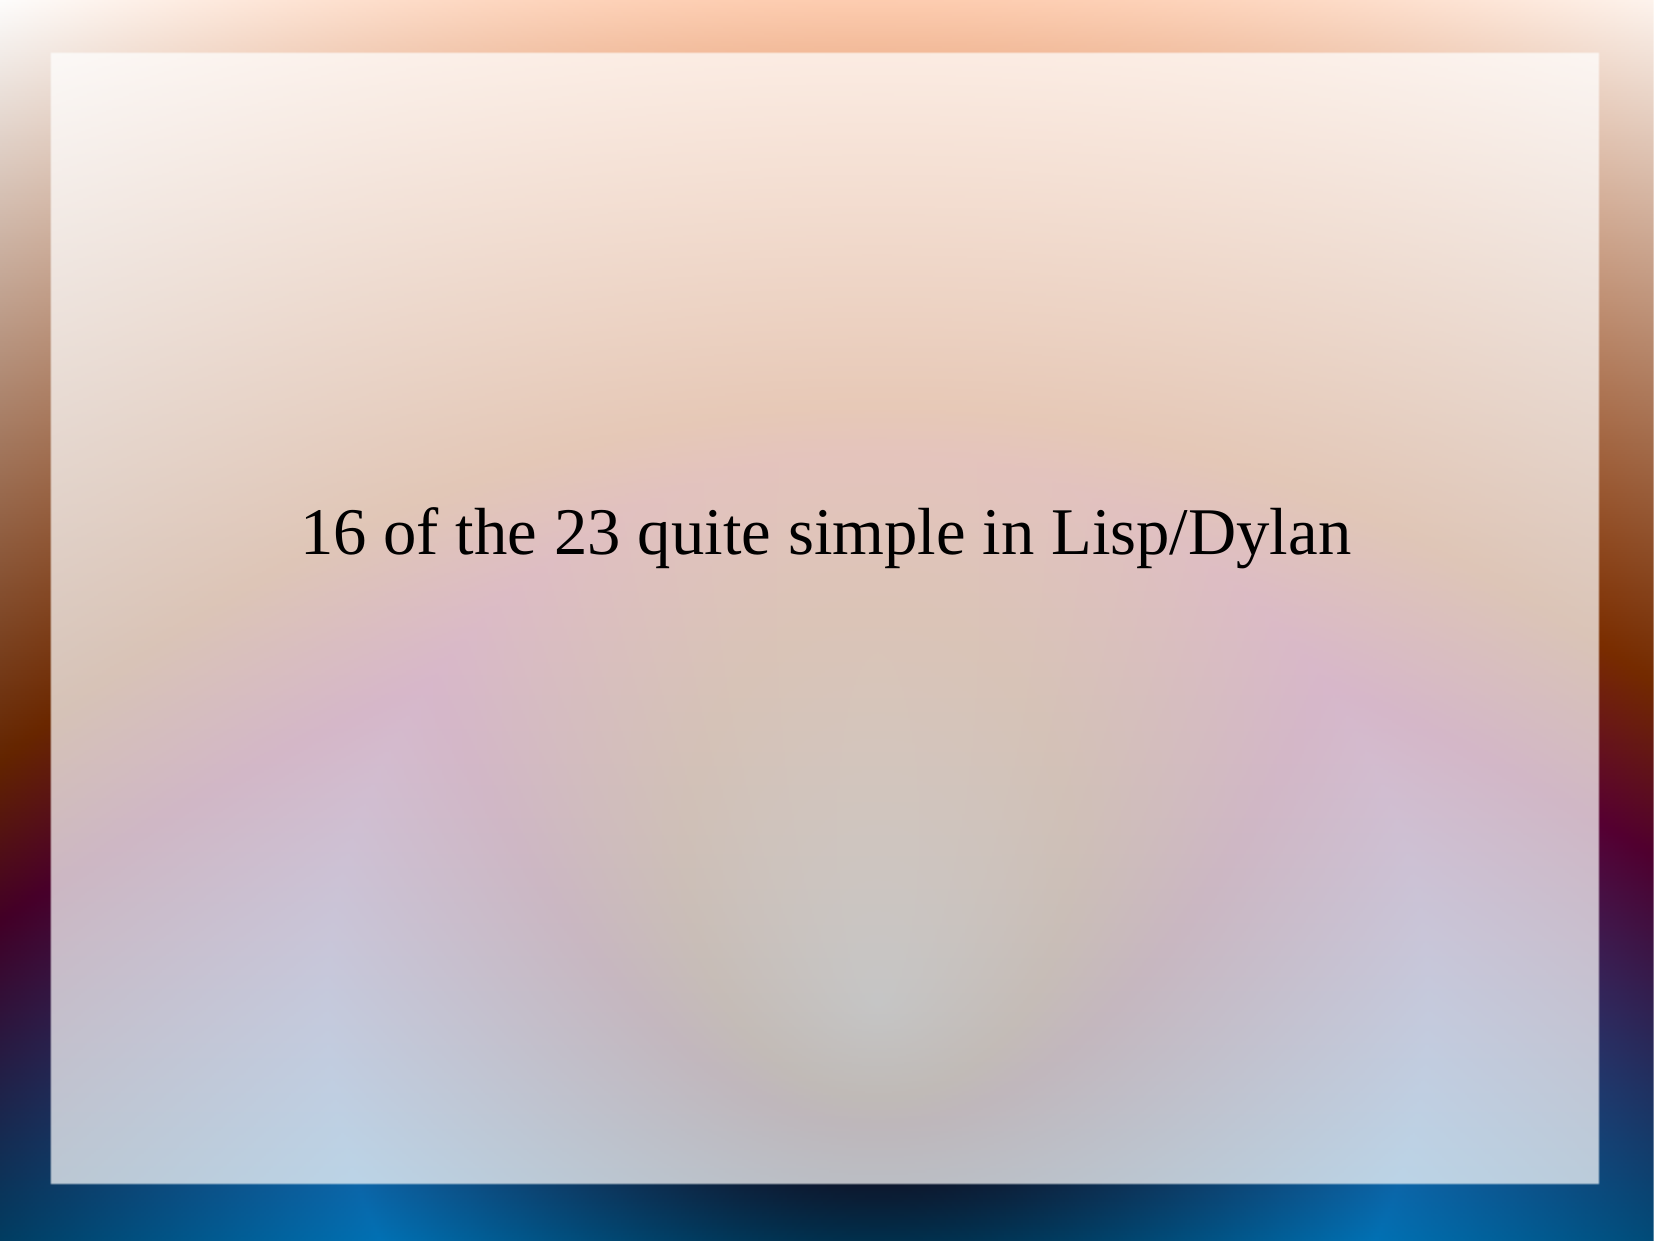

# 16 of the 23 quite simple in Lisp/Dylan